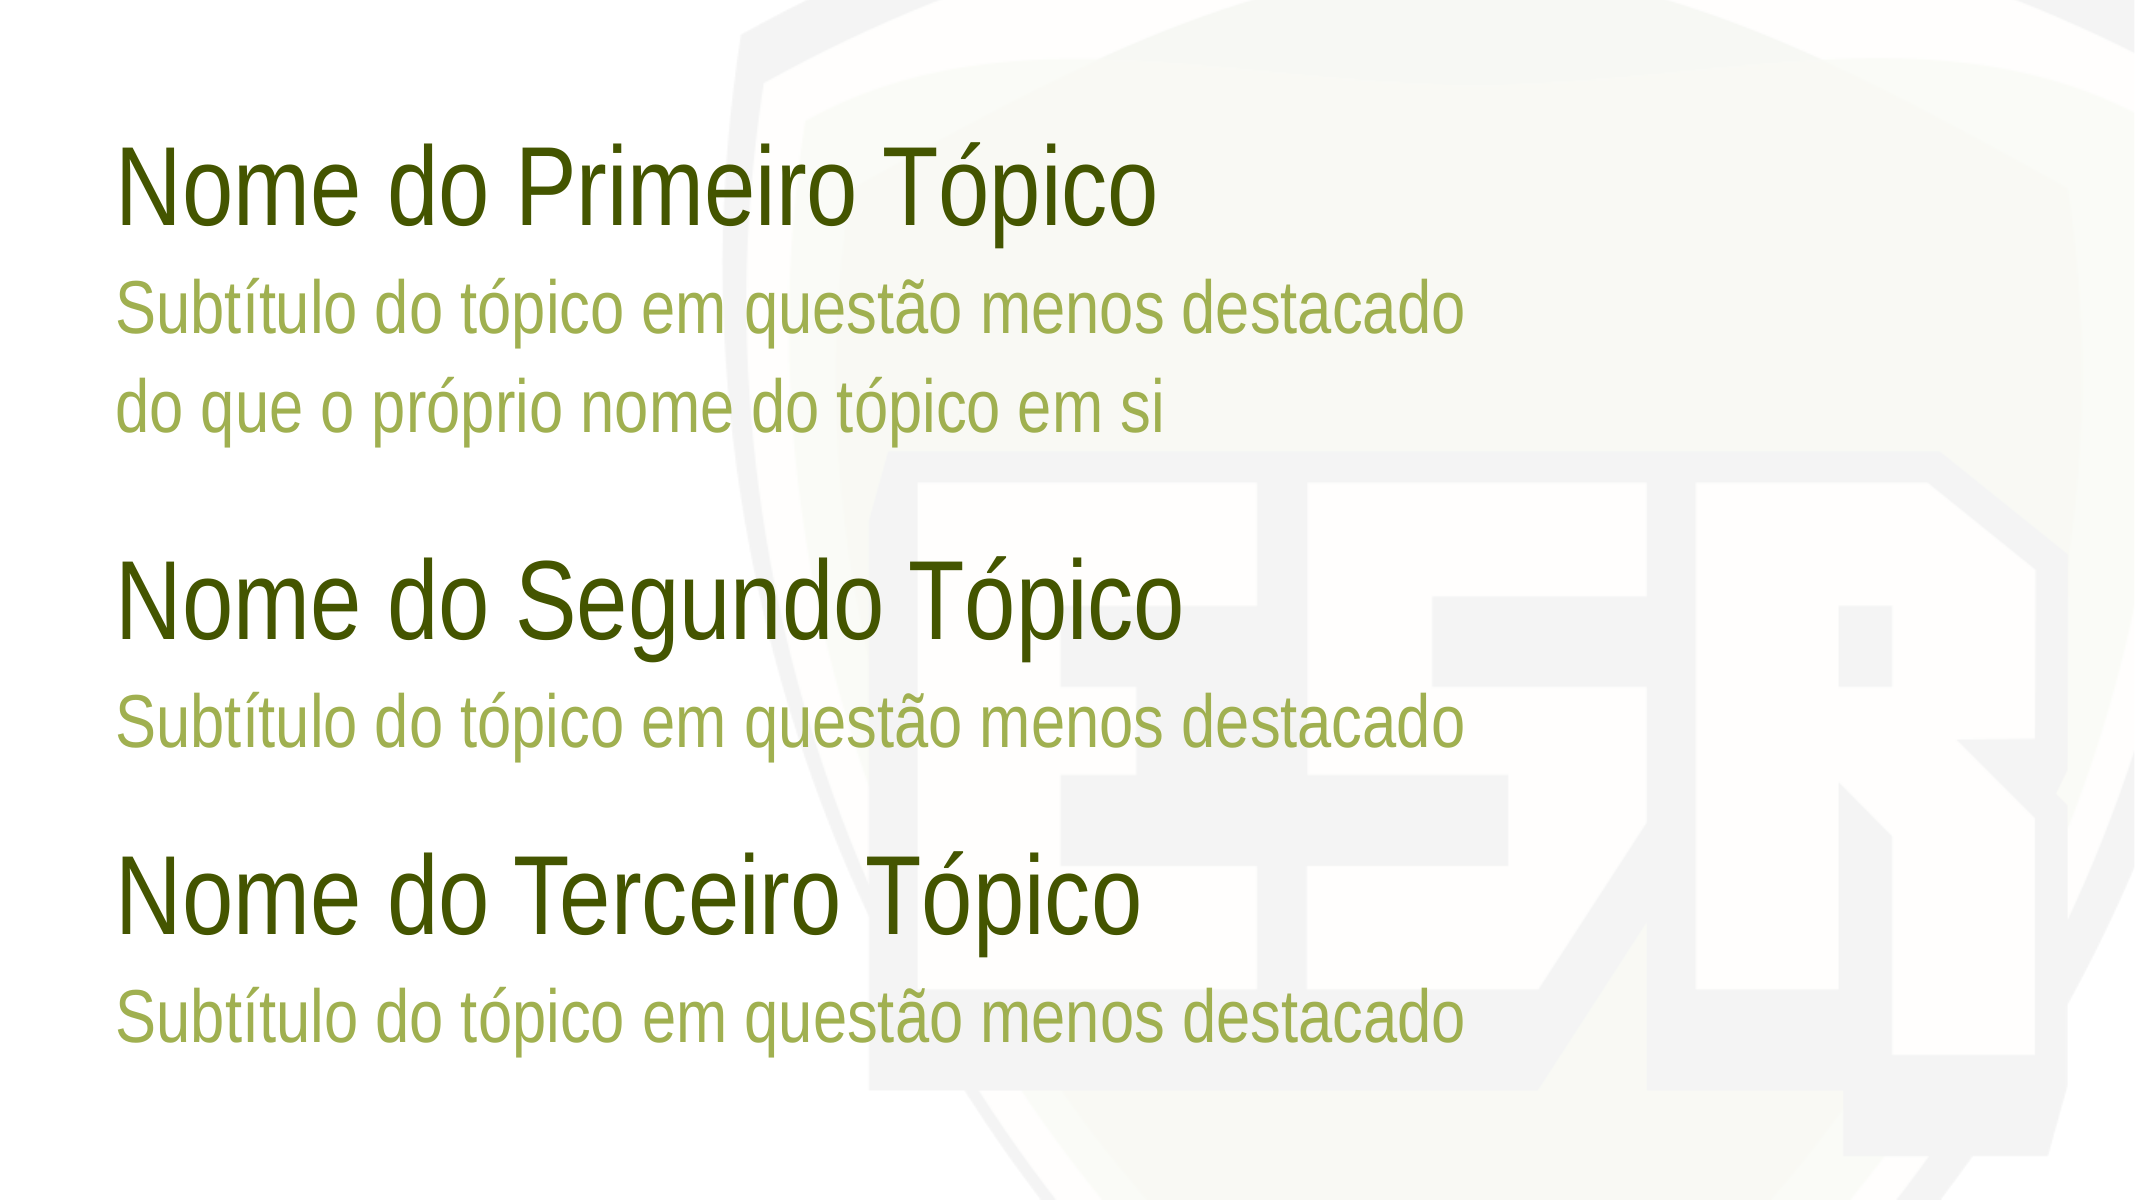

Nome do Primeiro Tópico
Subtítulo do tópico em questão menos destacado
do que o próprio nome do tópico em si
Nome do Segundo Tópico
Subtítulo do tópico em questão menos destacado
Nome do Terceiro Tópico
Subtítulo do tópico em questão menos destacado